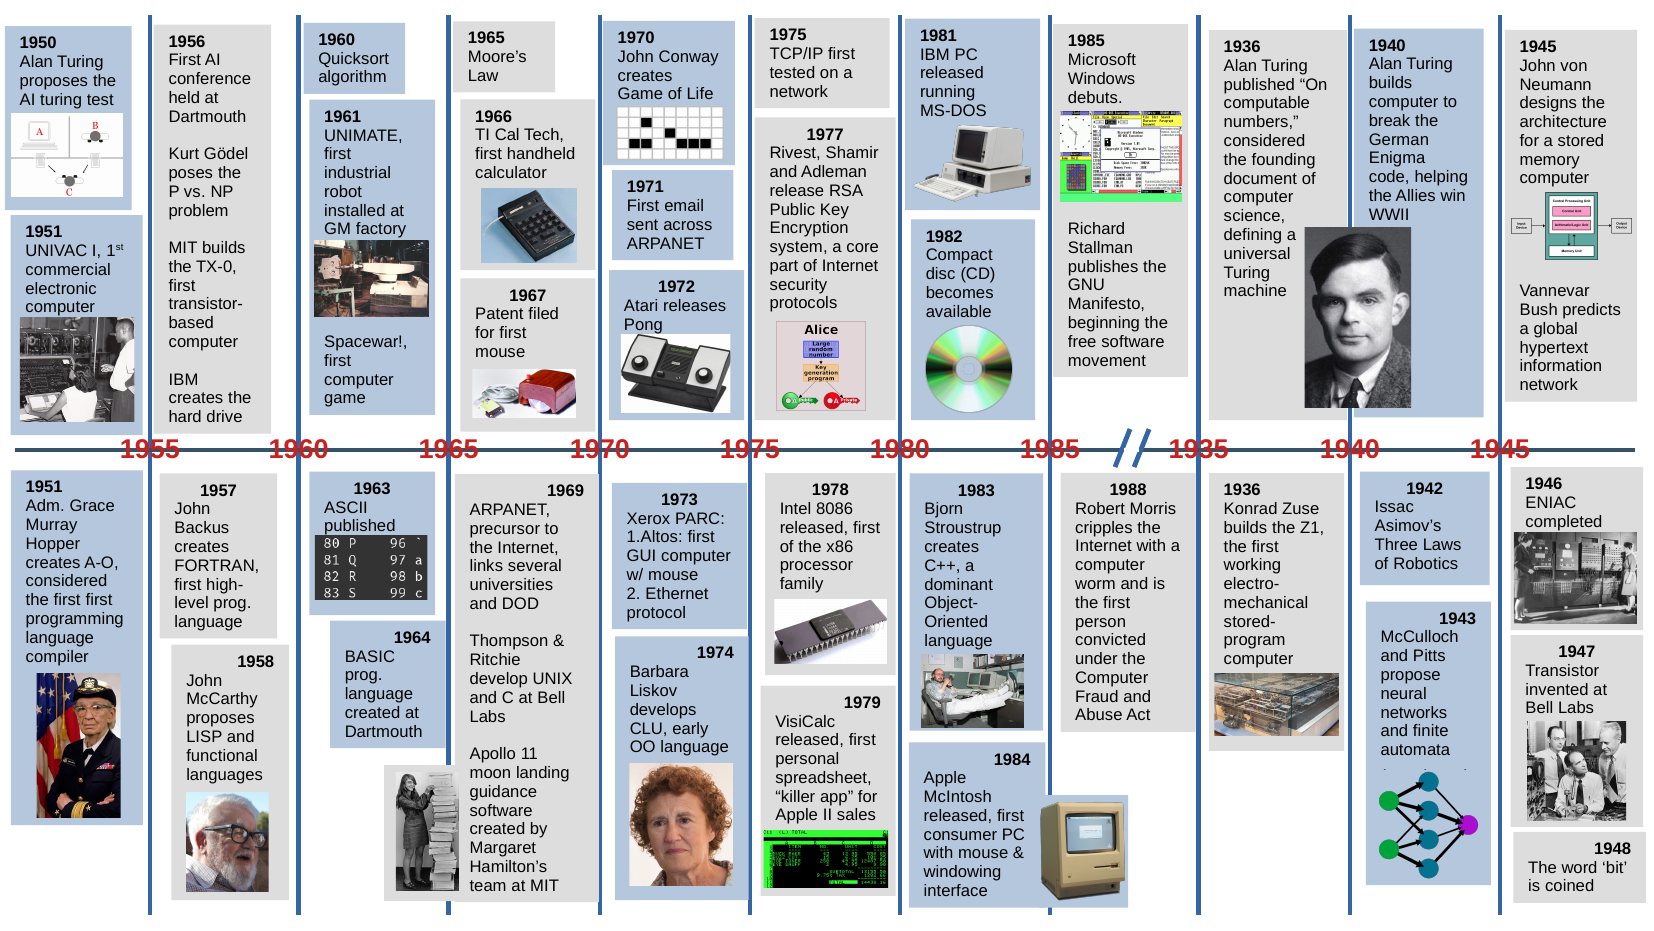

1975
TCP/IP first tested on a network
1981
IBM PC released running
MS-DOS
1970
John Conway creates Game of Life
1965
Moore’s Law
1960
Quicksort algorithm
1985
Microsoft Windows debuts.
Richard Stallman publishes the GNU Manifesto, beginning the free software movement
1956
First AI conference held at Dartmouth
Kurt Gödel poses the P vs. NP problem
MIT builds the TX-0, first transistor-based computer
IBM creates the hard drive
1950
Alan Turing proposes the AI turing test
1940
Alan Turing builds computer to break the German Enigma code, helping the Allies win WWII
1945
John von Neumann designs the architecture for a stored memory computer
Vannevar Bush predicts a global hypertext information network
1936
Alan Turing published “On computable numbers,” considered the founding document of computer science, defining a universal Turing machine
1966
TI Cal Tech, first handheld calculator
1961
UNIMATE, first industrial robot installed at GM factory
Spacewar!, first computer game
1977
Rivest, Shamir and Adleman release RSA Public Key Encryption system, a core part of Internet security protocols
1971
First email sent across ARPANET
1951
UNIVAC I, 1st commercial electronic computer
1982
Compact disc (CD) becomes available
1972
Atari releases Pong
1967
Patent filed for first mouse
1955
1960
1965
1970
1975
1980
1985
1935
1940
1945
1946
ENIAC completed
1951
Adm. Grace Murray Hopper creates A-O, considered the first first programming language compiler
1942
Issac Asimov’s Three Laws of Robotics
1963
ASCII published
1988
Robert Morris cripples the Internet with a computer worm and is the first person convicted under the Computer Fraud and Abuse Act
1978
Intel 8086 released, first of the x86 processor family
1936
Konrad Zuse builds the Z1, the first working electro-mechanical stored-program computer
1957
John Backus creates FORTRAN, first high-level prog. language
1983
Bjorn Stroustrup creates
C++, a dominant Object-Oriented language
1969
ARPANET, precursor to the Internet, links several universities and DOD
Thompson & Ritchie develop UNIX and C at Bell Labs
Apollo 11 moon landing guidance software created by Margaret Hamilton’s team at MIT
1973
Xerox PARC: 1.Altos: first GUI computer w/ mouse
2. Ethernet protocol
1943
McCulloch and Pitts propose neural networks and finite automata
1964
BASIC prog. language created at Dartmouth
1947
Transistor invented at Bell Labs
1974
Barbara Liskov develops CLU, early OO language
1958
John McCarthy proposes LISP and functional languages
1979
VisiCalc released, first personal spreadsheet, “killer app” for Apple II sales
1984
Apple McIntosh released, first consumer PC with mouse & windowing interface
1948
The word ‘bit’ is coined